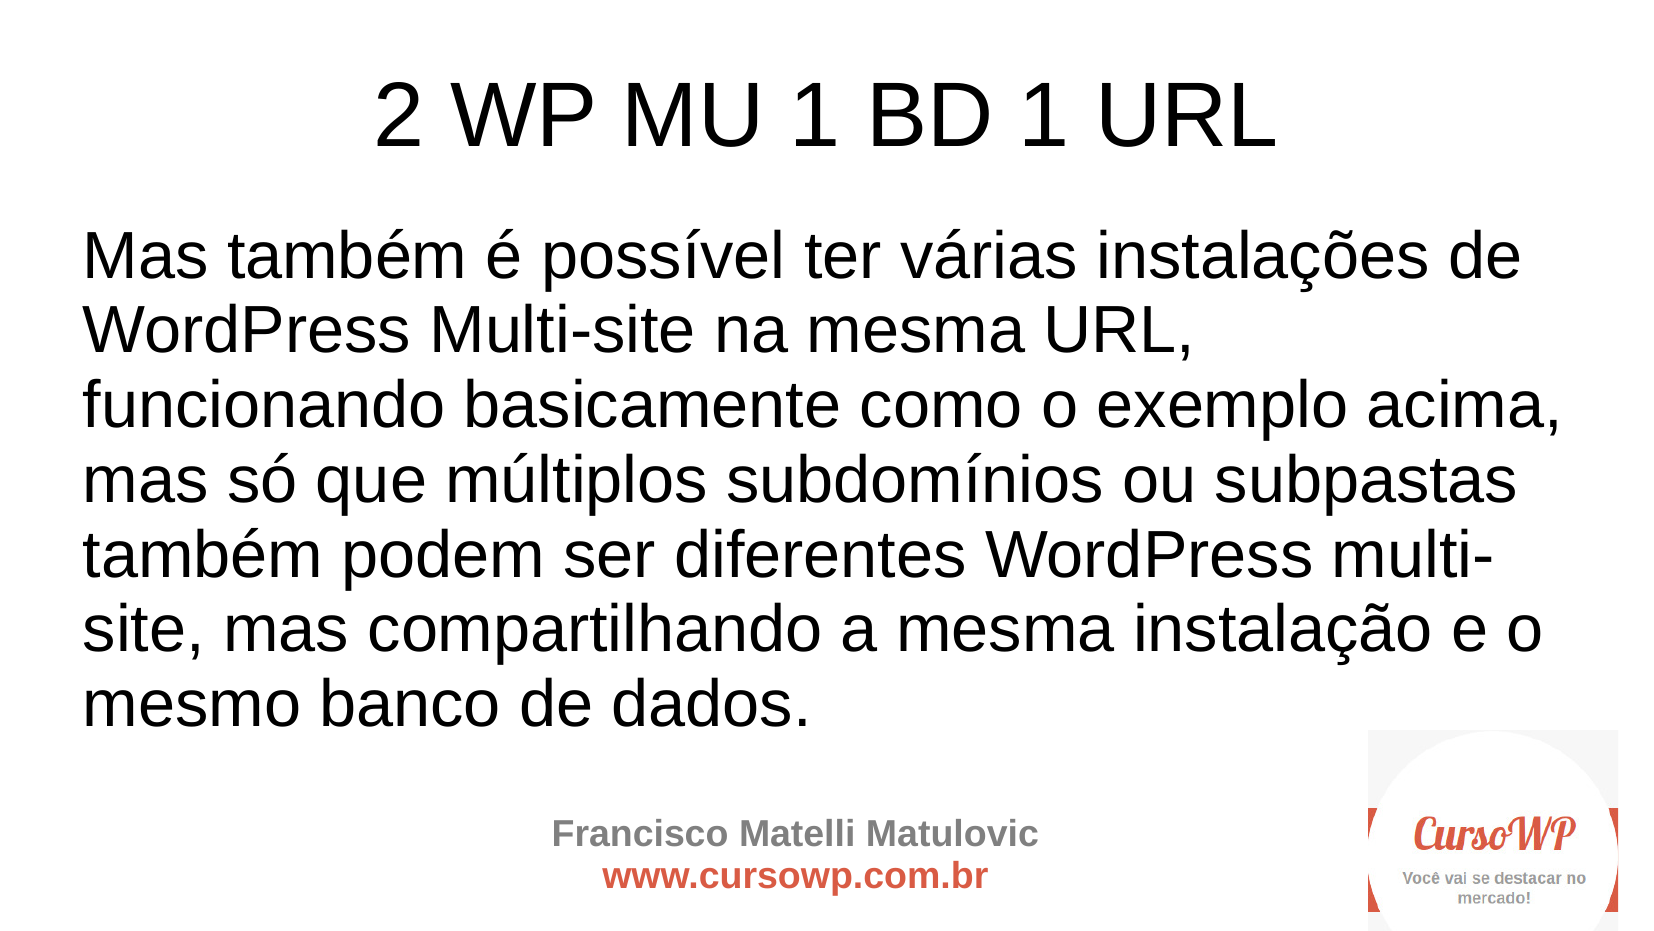

# 2 WP MU 1 BD 1 URL
Mas também é possível ter várias instalações de WordPress Multi-site na mesma URL, funcionando basicamente como o exemplo acima, mas só que múltiplos subdomínios ou subpastas também podem ser diferentes WordPress multi-site, mas compartilhando a mesma instalação e o mesmo banco de dados.